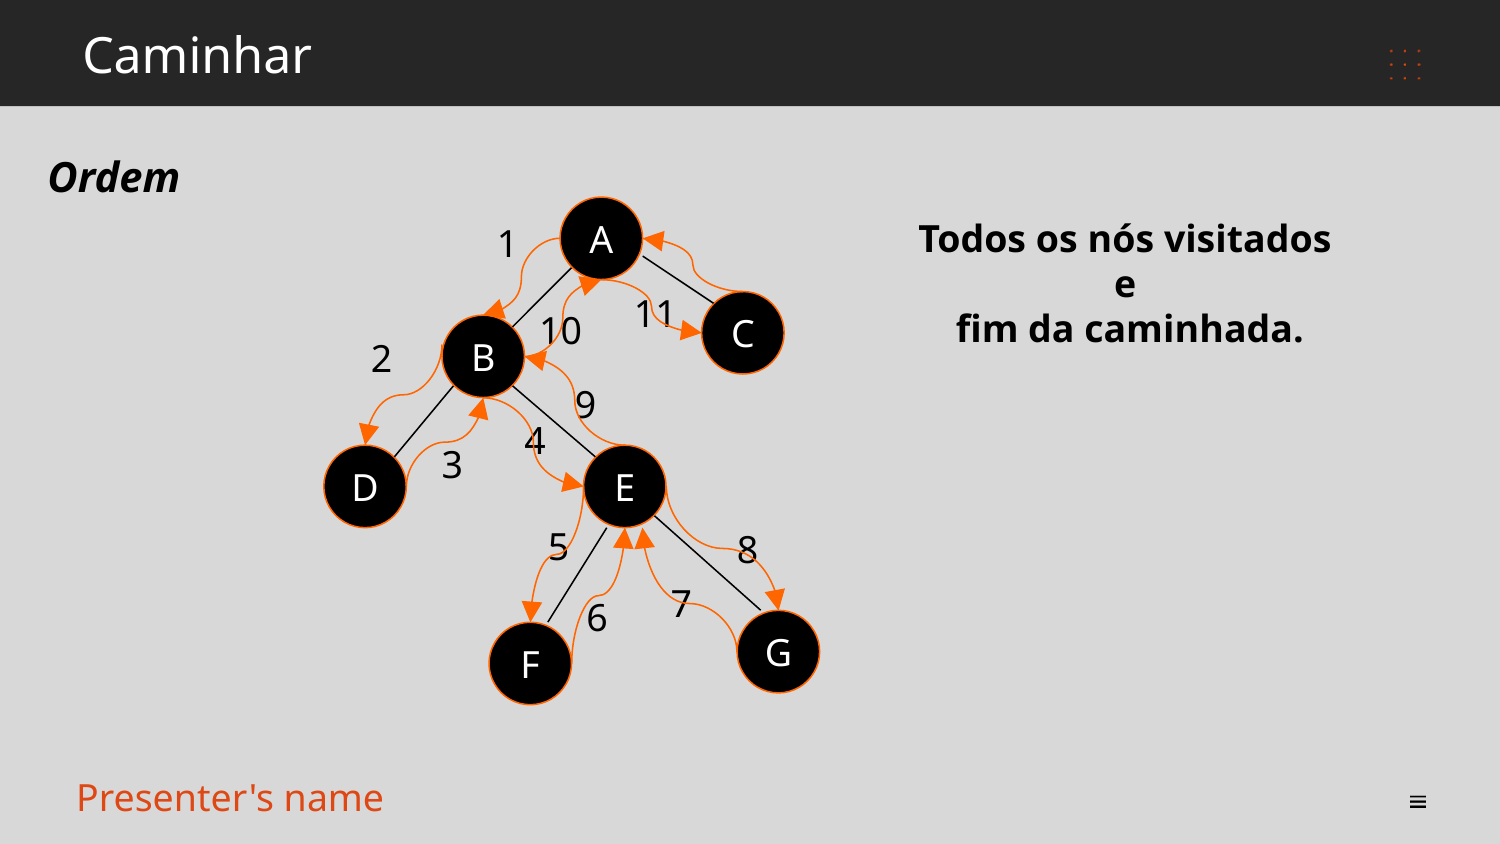

Caminhar
Ordem
A
C
B
D
E
G
F
Todos os nós visitados
e
fim da caminhada.
1
11
10
2
9
4
3
5
8
7
6